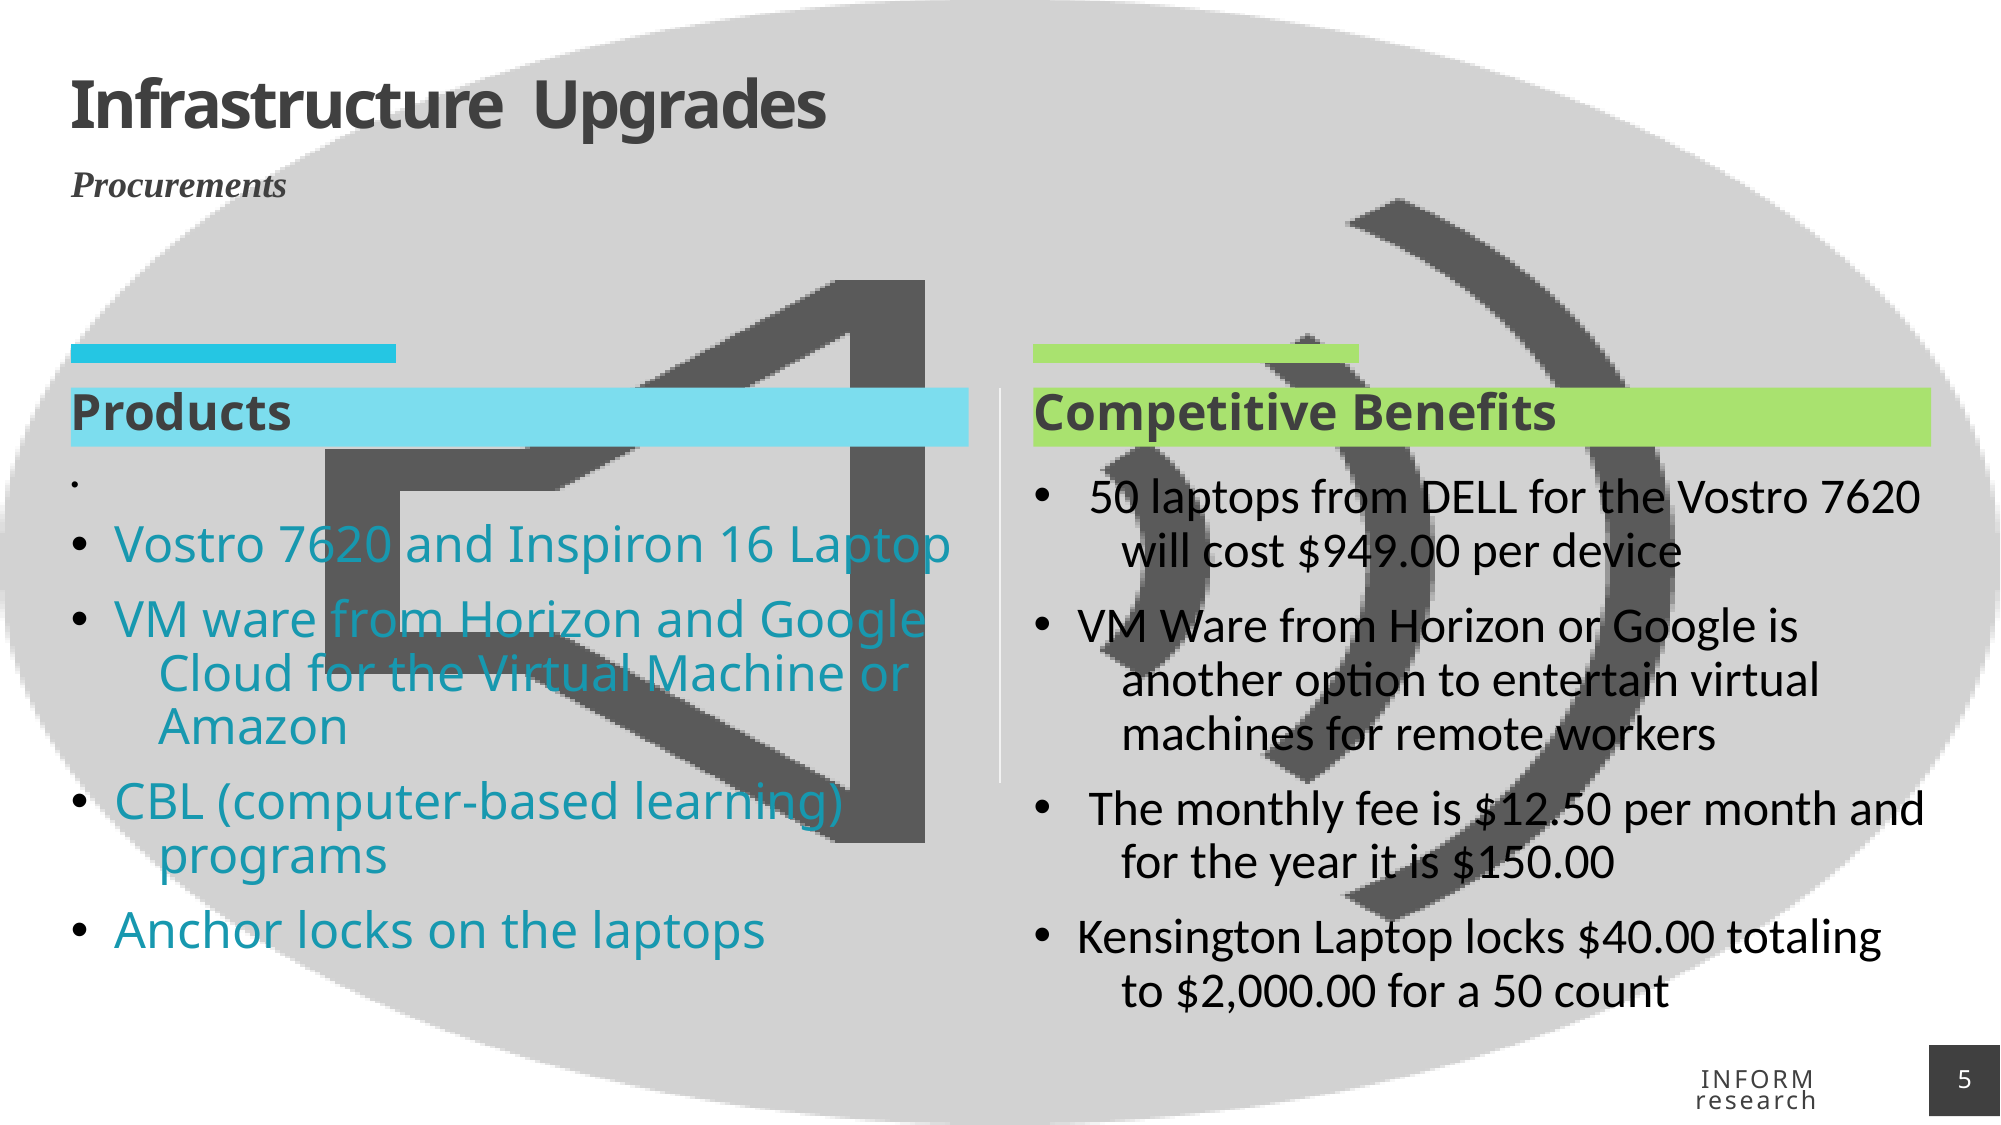

# Infrastructure  Upgrades
Procurements
Products
Competitive Benefits
 50 laptops from DELL for the Vostro 7620 will cost $949.00 per device
VM Ware from Horizon or Google is another option to entertain virtual machines for remote workers
 The monthly fee is $12.50 per month and for the year it is $150.00
Kensington Laptop locks $40.00 totaling to $2,000.00 for a 50 count
Vostro 7620 and Inspiron 16 Laptop
VM ware from Horizon and Google Cloud for the Virtual Machine or Amazon
CBL (computer-based learning) programs
Anchor locks on the laptops
INFORM research